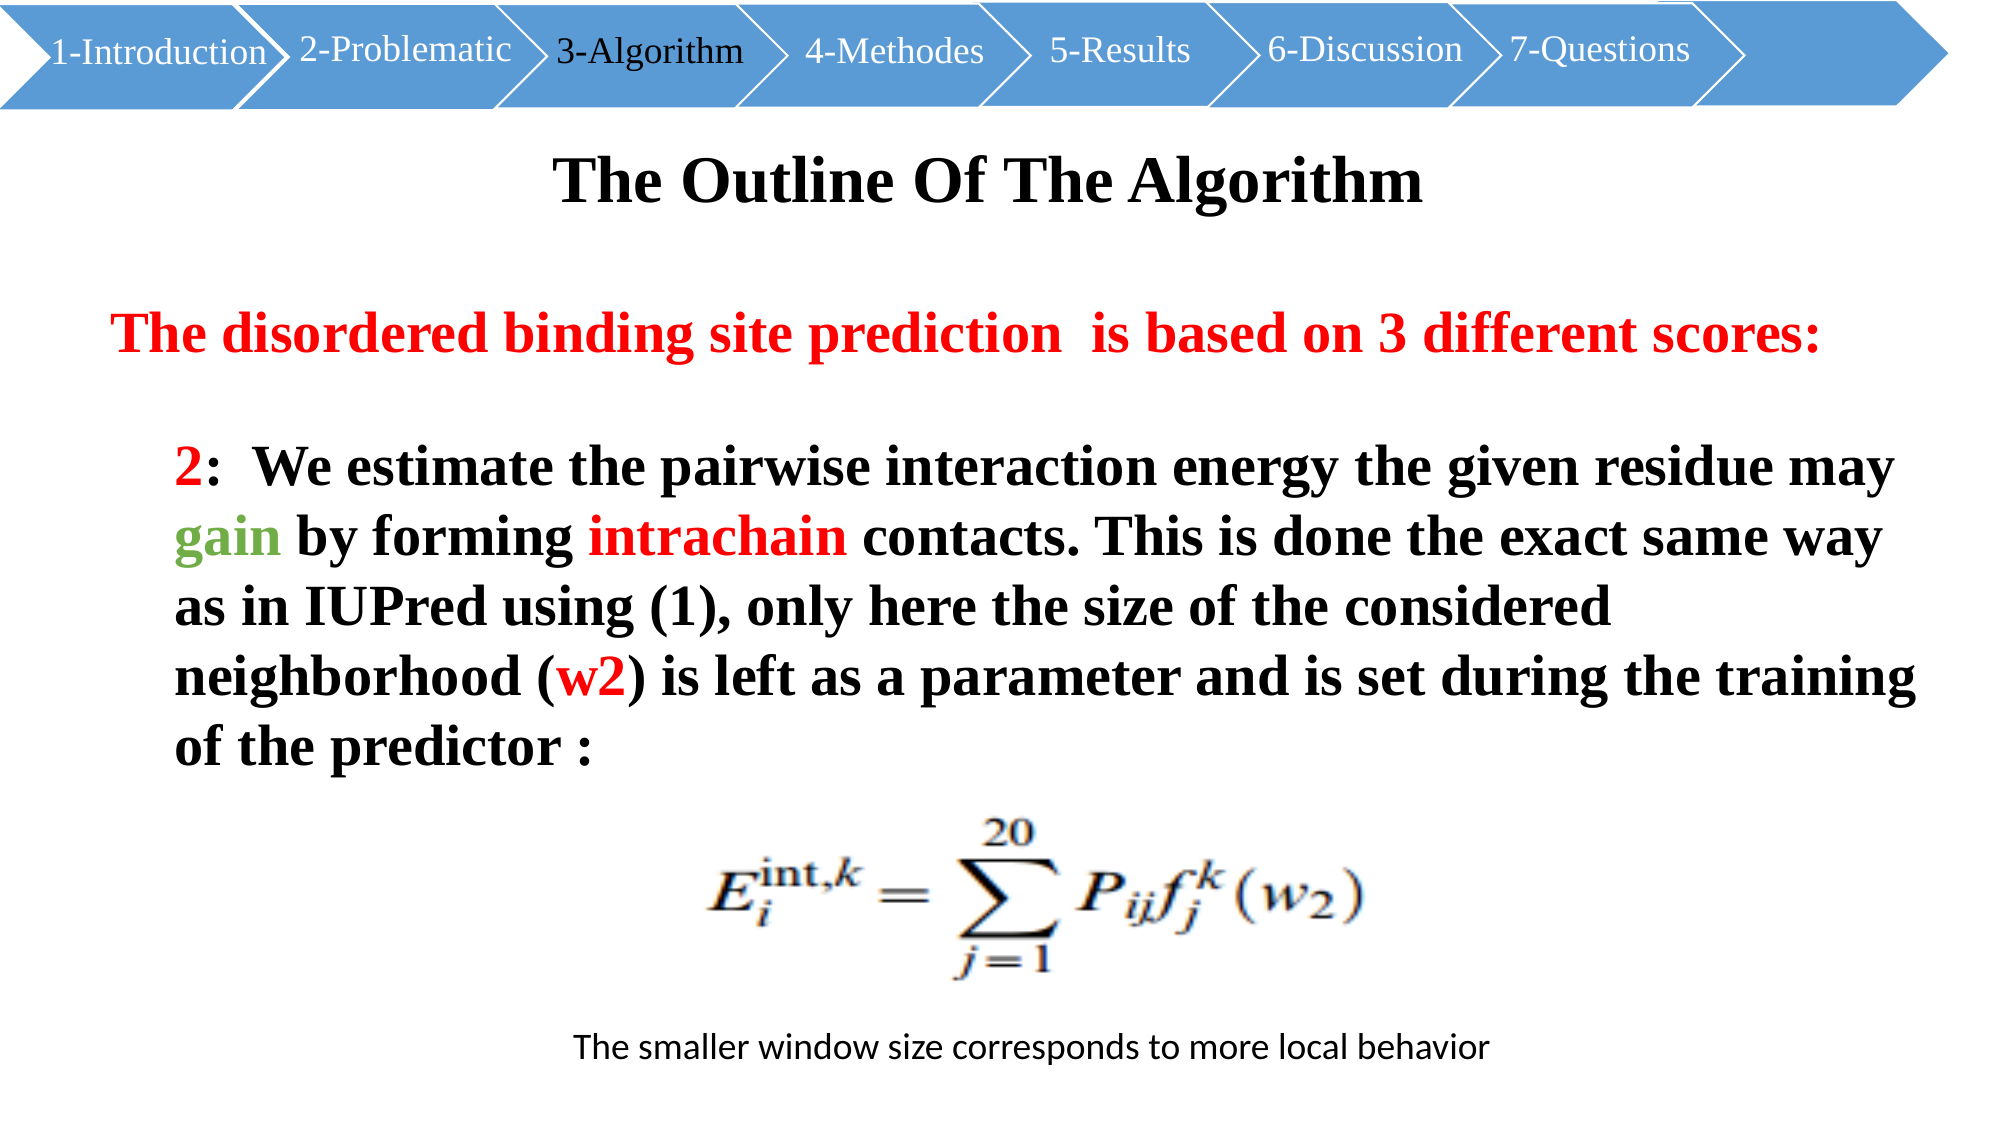

6-Discussion
7-Questions
2-Problematic
5-Results
3-Algorithm
4-Methodes
1-Introduction
The Outline Of The Algorithm
The disordered binding site prediction is based on 3 different scores:
2: We estimate the pairwise interaction energy the given residue may gain by forming intrachain contacts. This is done the exact same way as in IUPred using (1), only here the size of the considered neighborhood (w2) is left as a parameter and is set during the training of the predictor :
The smaller window size corresponds to more local behavior